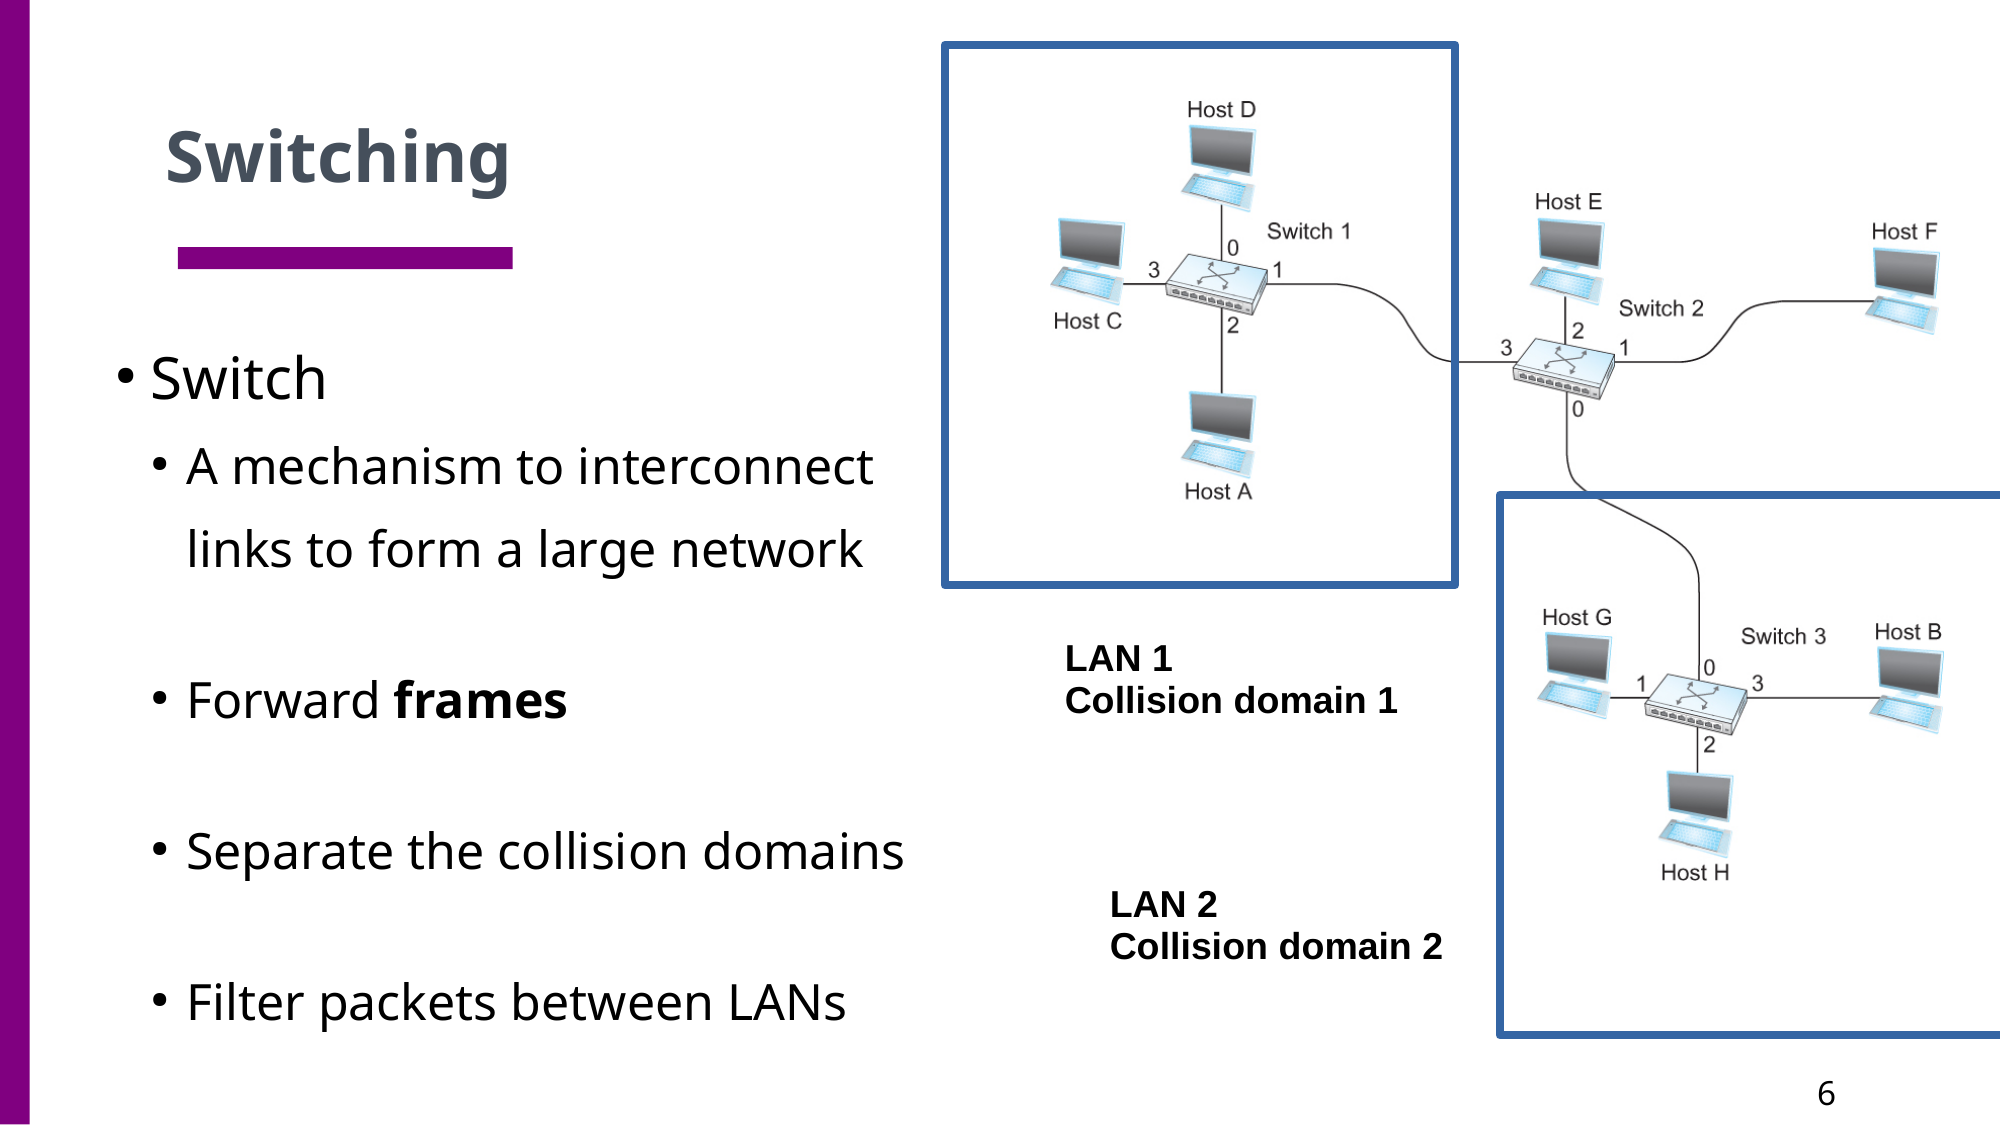

Switching
Switch
A mechanism to interconnect
links to form a large network
Forward frames
Separate the collision domains
Filter packets between LANs
Connects two or more LAN segments - Bridging
LAN 1
Collision domain 1
LAN 2
Collision domain 2